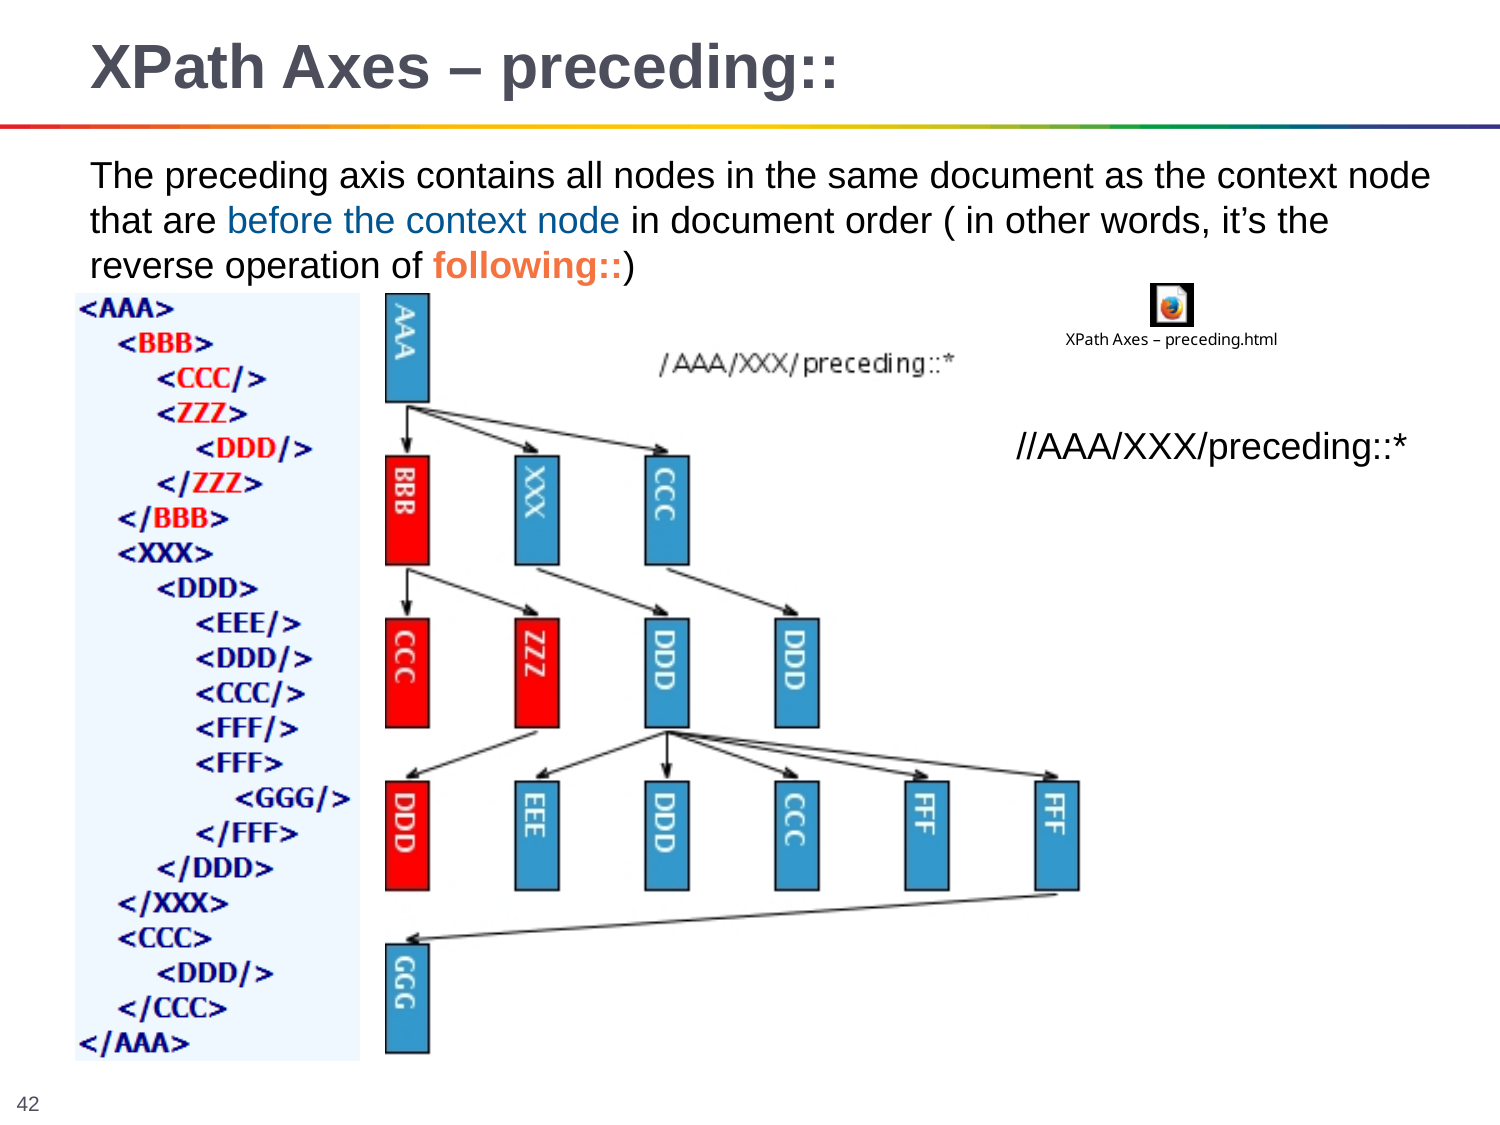

# XPath Axes – preceding::
The preceding axis contains all nodes in the same document as the context node that are before the context node in document order ( in other words, it’s the reverse operation of following::)
//AAA/XXX/preceding::*